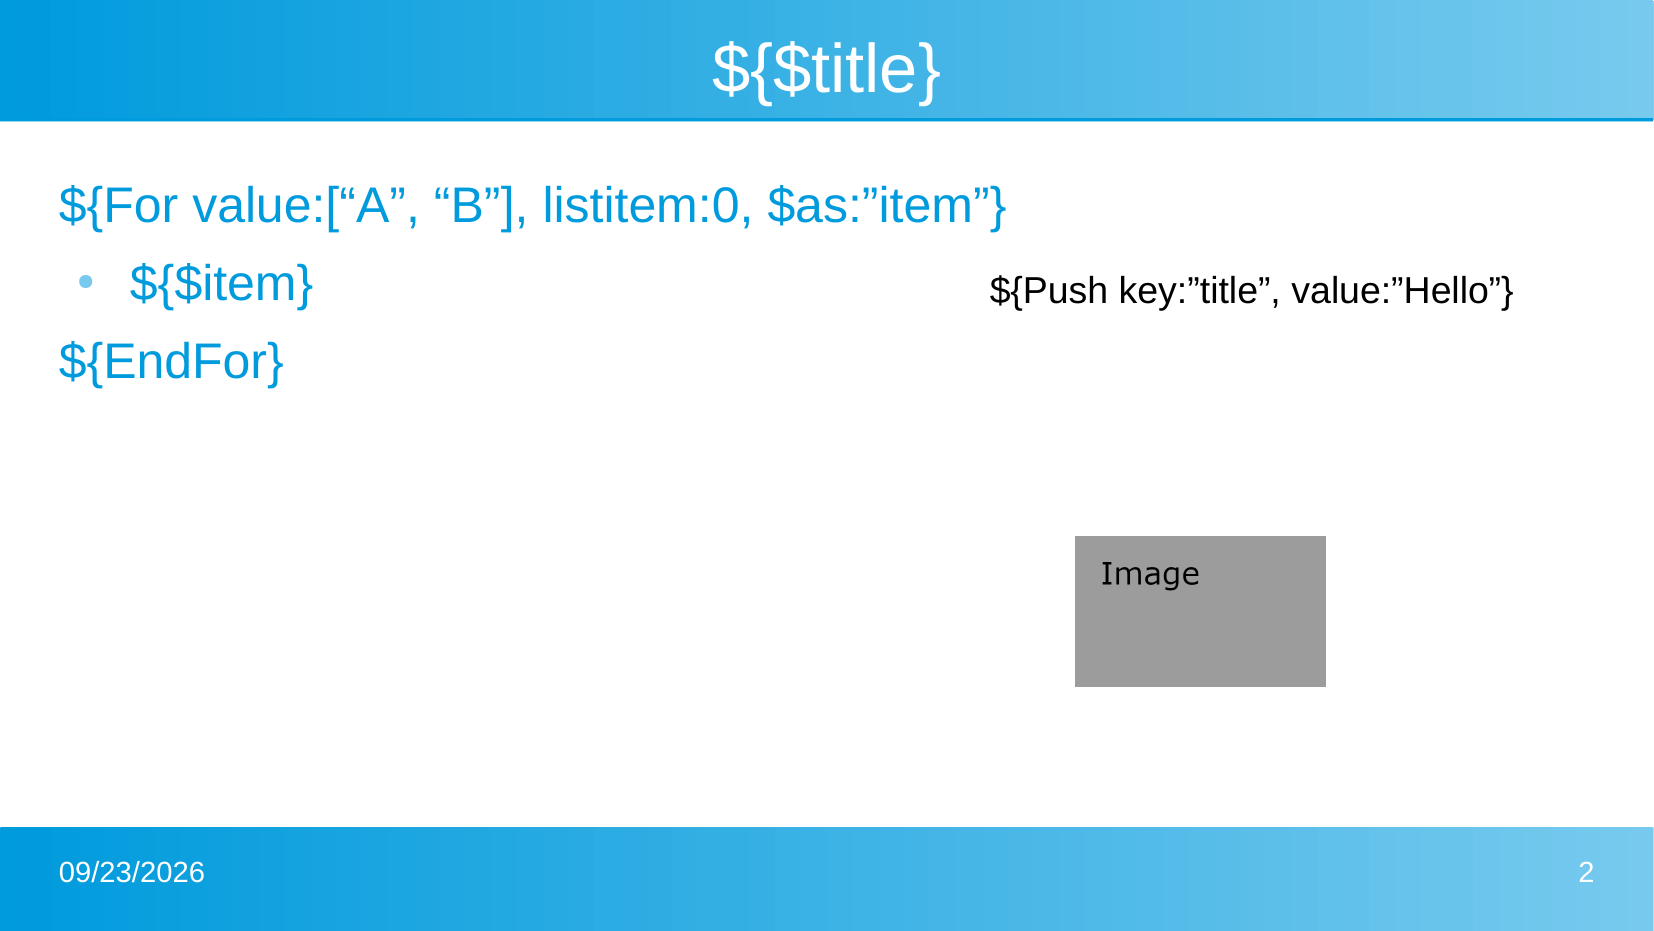

# ${$title}
${For value:[“A”, “B”], listitem:0, $as:”item”}
${$item}
${EndFor}
${Push key:”title”, value:”Hello”}
2